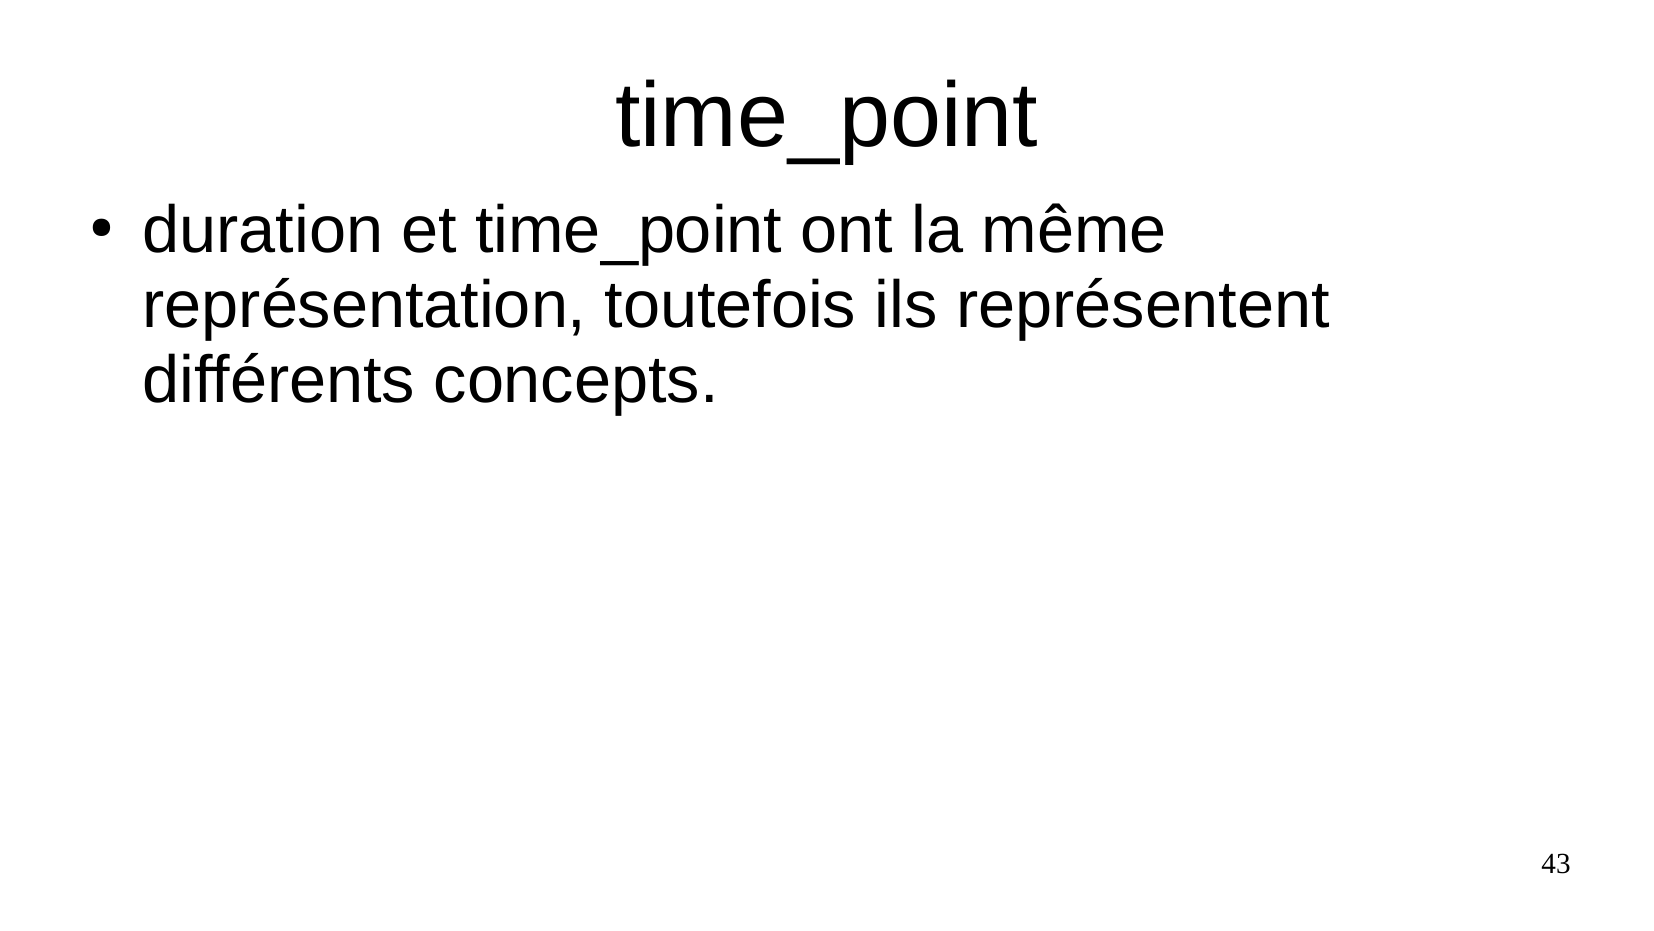

# time_point
duration et time_point ont la même représentation, toutefois ils représentent différents concepts.
43